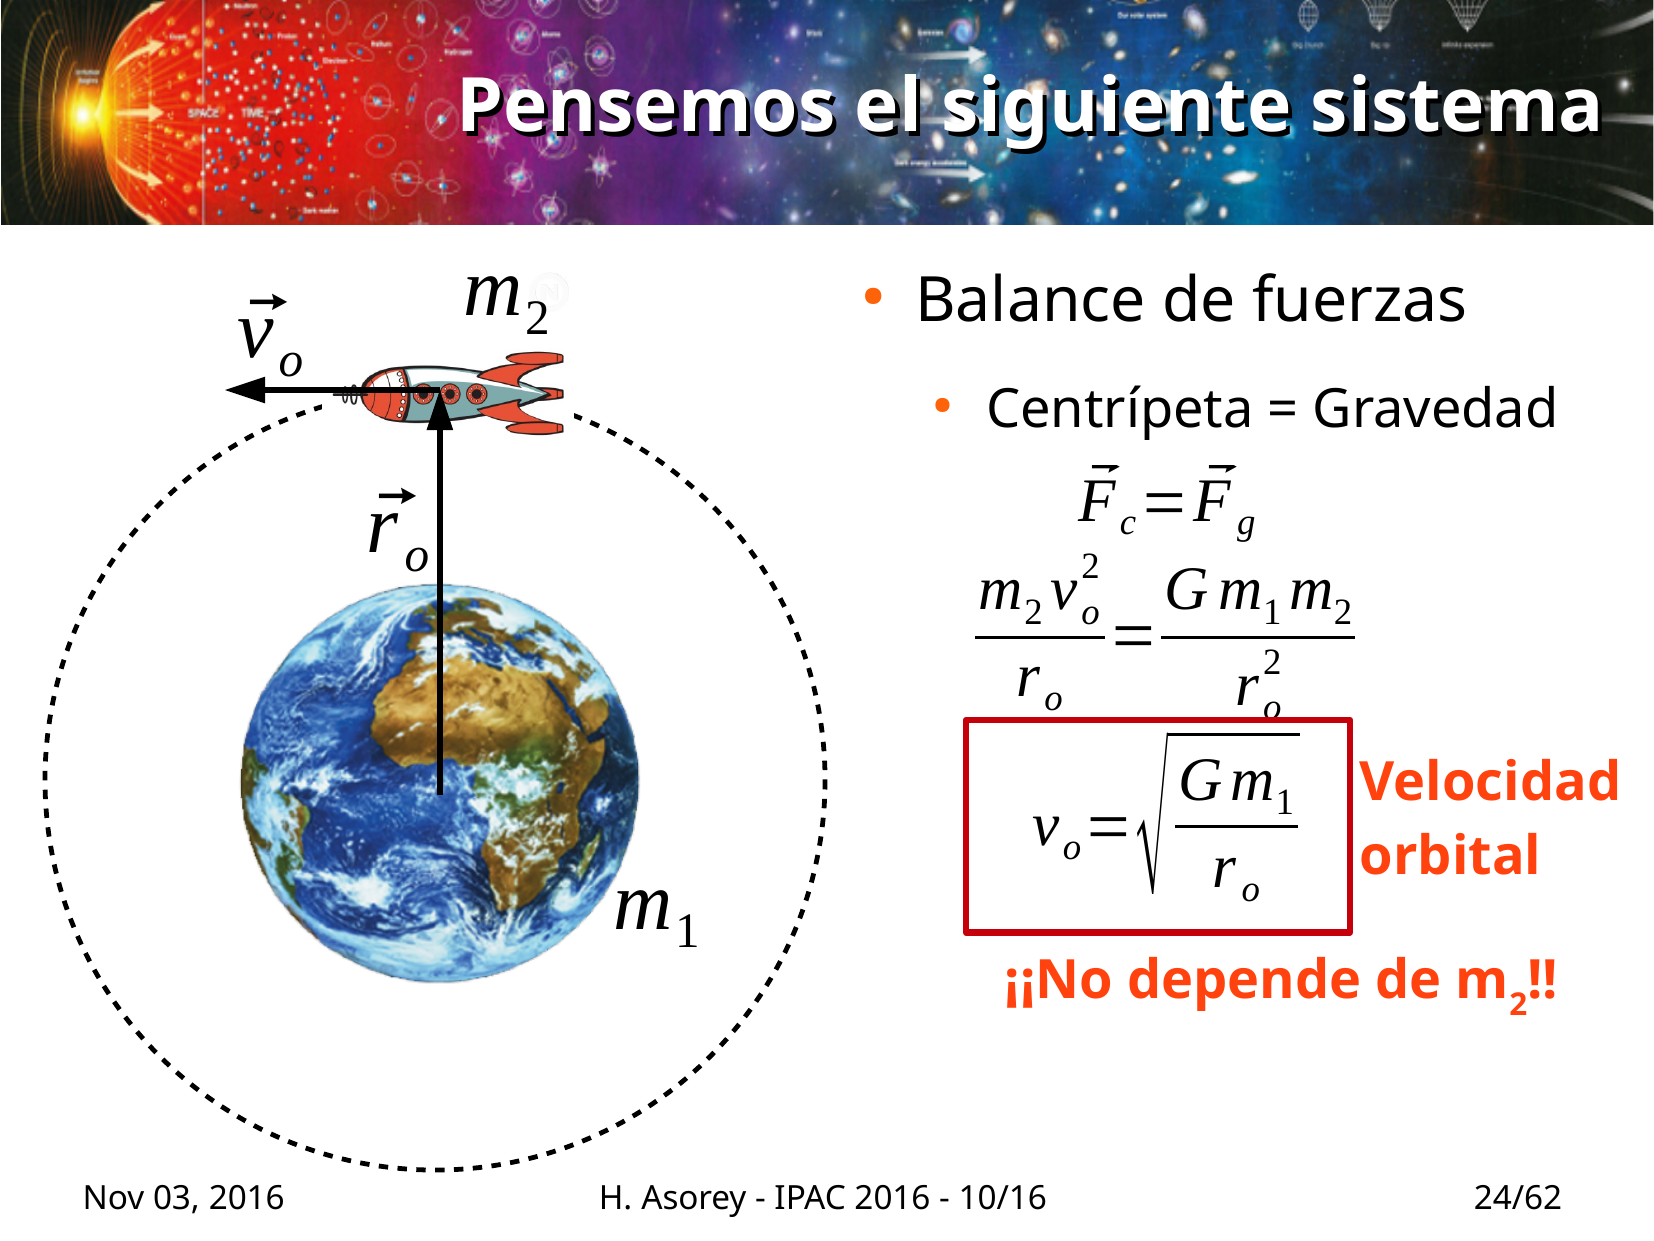

# Pensemos el siguiente sistema
Balance de fuerzas
Centrípeta = Gravedad
Velocidad
orbital
¡¡No depende de m2!!
Nov 03, 2016
H. Asorey - IPAC 2016 - 10/16
24